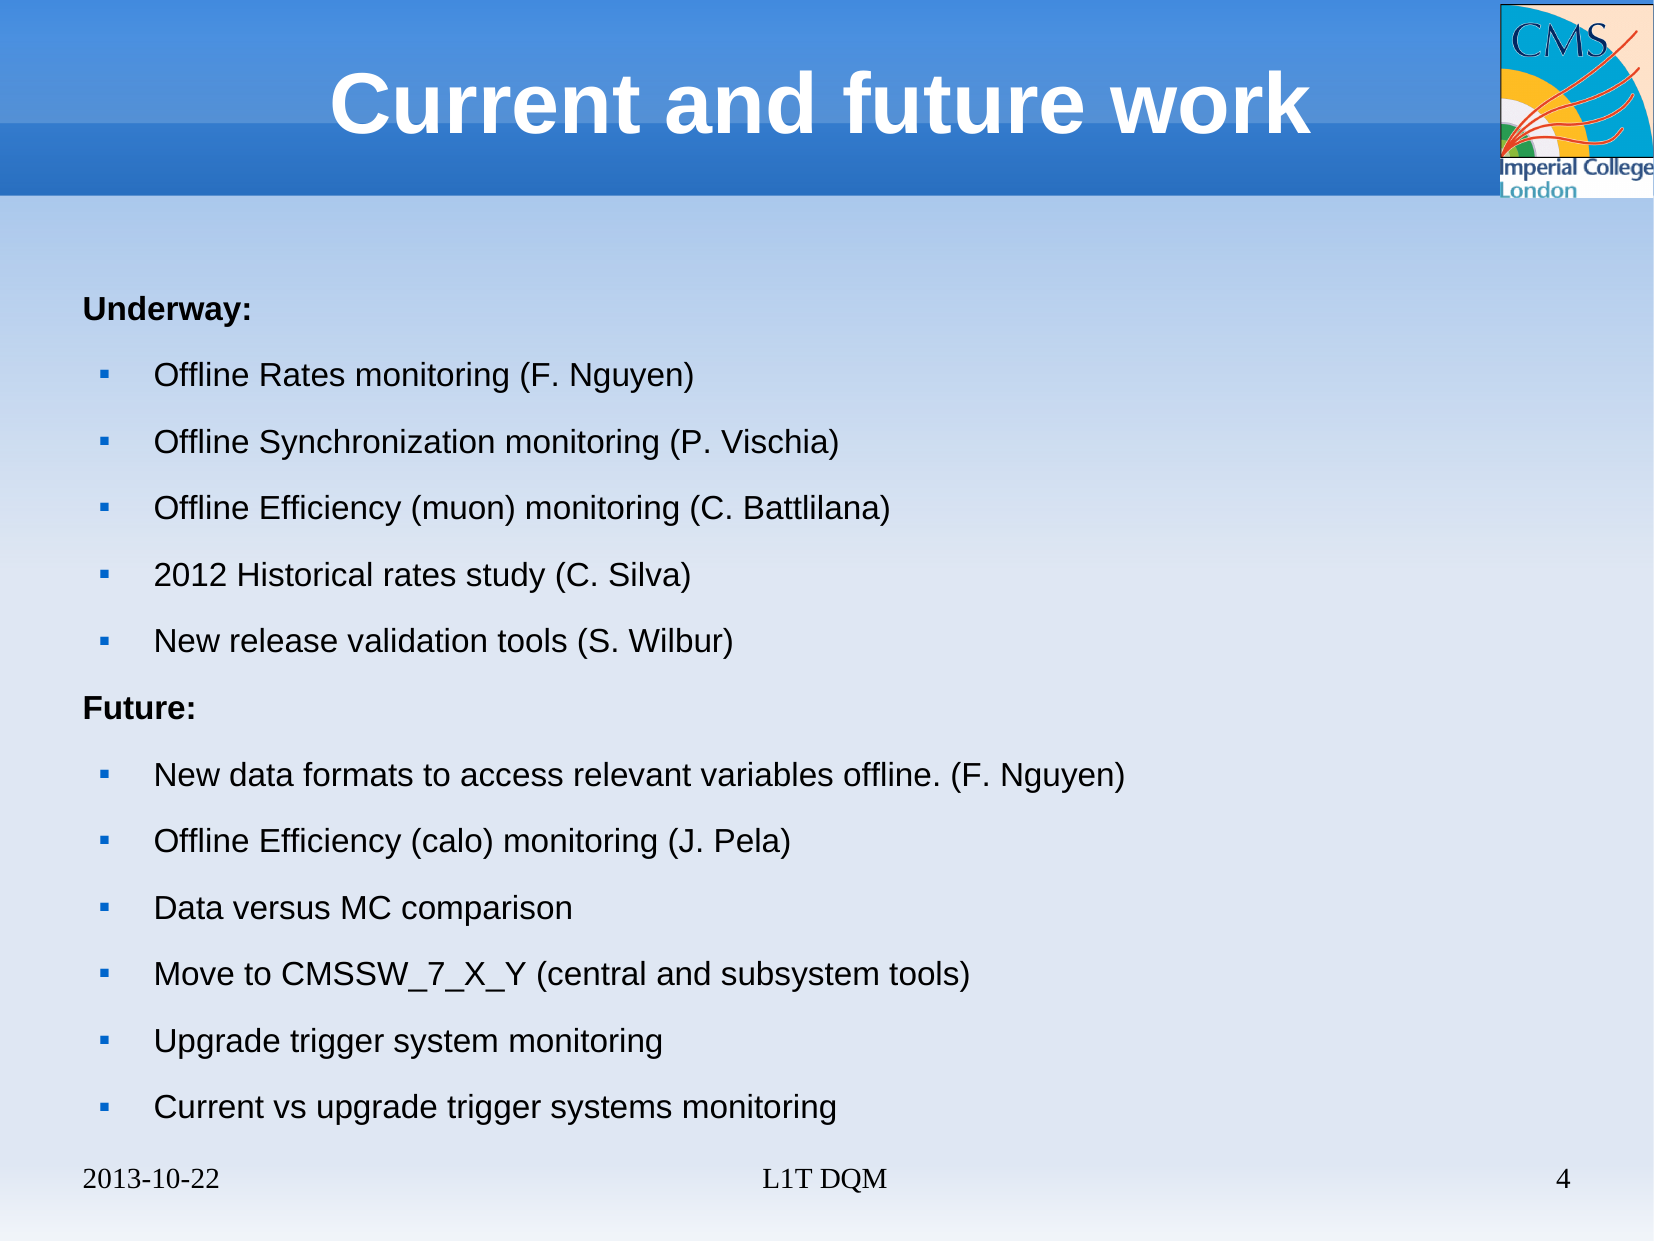

# Current and future work
Underway:
Offline Rates monitoring (F. Nguyen)
Offline Synchronization monitoring (P. Vischia)
Offline Efficiency (muon) monitoring (C. Battlilana)
2012 Historical rates study (C. Silva)
New release validation tools (S. Wilbur)
Future:
New data formats to access relevant variables offline. (F. Nguyen)
Offline Efficiency (calo) monitoring (J. Pela)
Data versus MC comparison
Move to CMSSW_7_X_Y (central and subsystem tools)
Upgrade trigger system monitoring
Current vs upgrade trigger systems monitoring
2013-10-22
L1T DQM
4